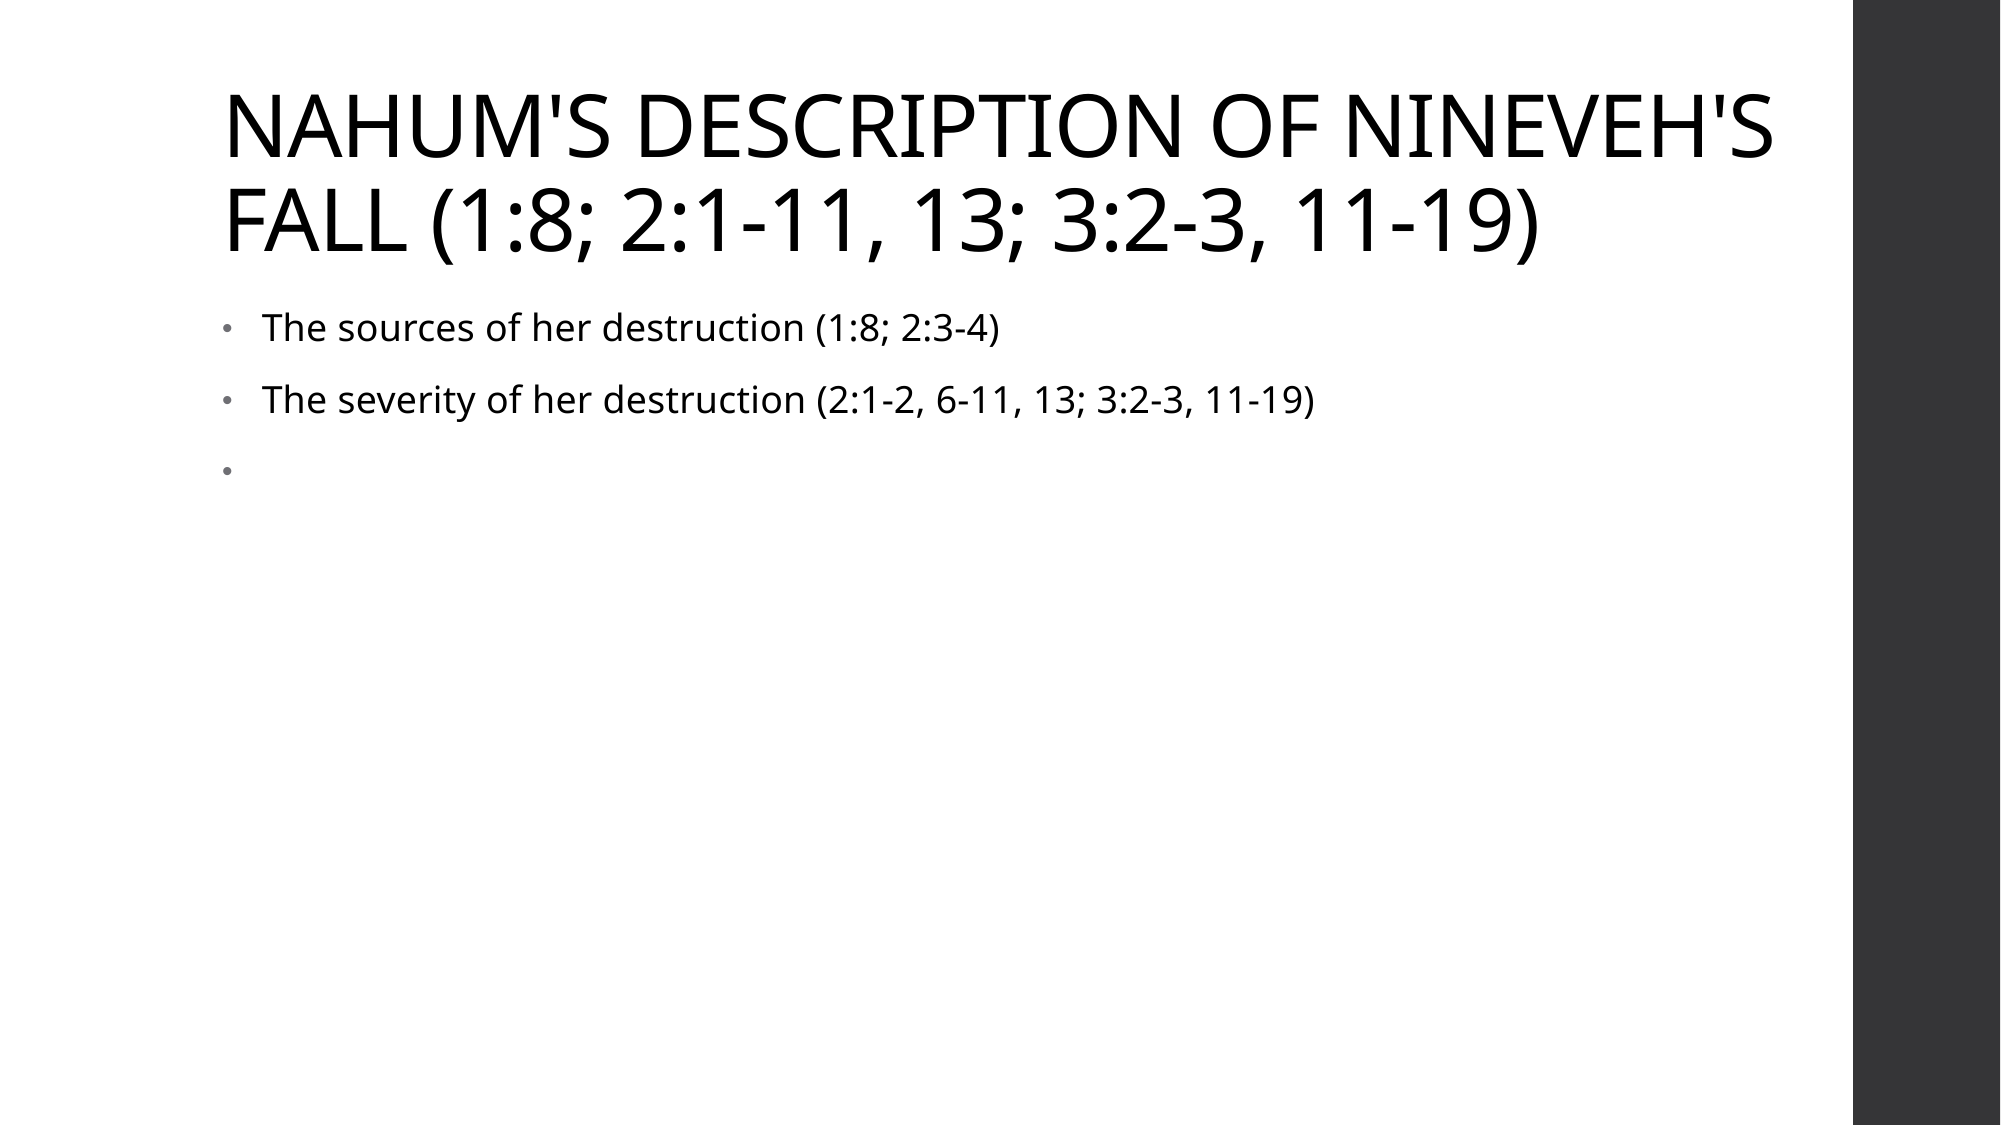

# NAHUM'S DESCRIPTION OF NINEVEH'S FALL (1:8; 2:1-11, 13; 3:2-3, 11-19)
 The sources of her destruction (1:8; 2:3-4)
 The severity of her destruction (2:1-2, 6-11, 13; 3:2-3, 11-19)